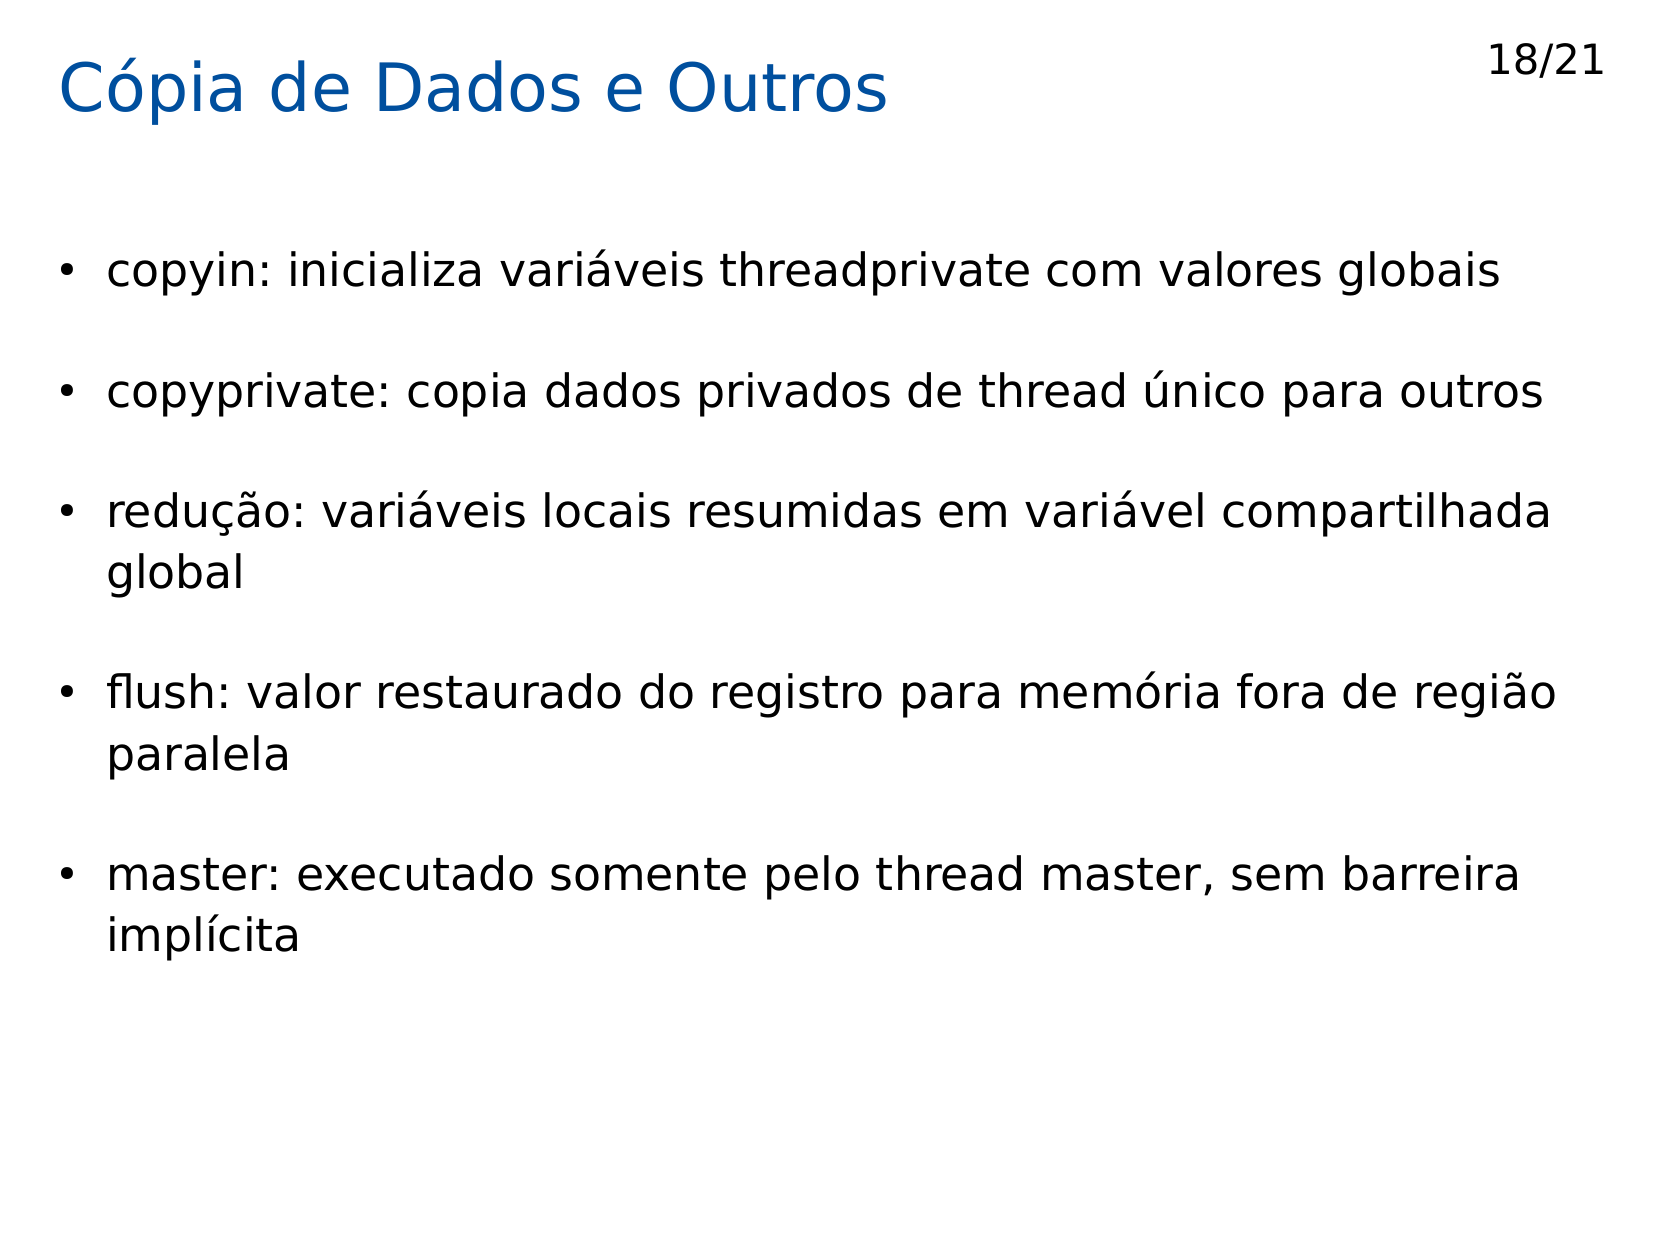

# Cópia de Dados e Outros
18
copyin: inicializa variáveis threadprivate com valores globais
copyprivate: copia dados privados de thread único para outros
redução: variáveis locais resumidas em variável compartilhada global
flush: valor restaurado do registro para memória fora de região paralela
master: executado somente pelo thread master, sem barreira implícita